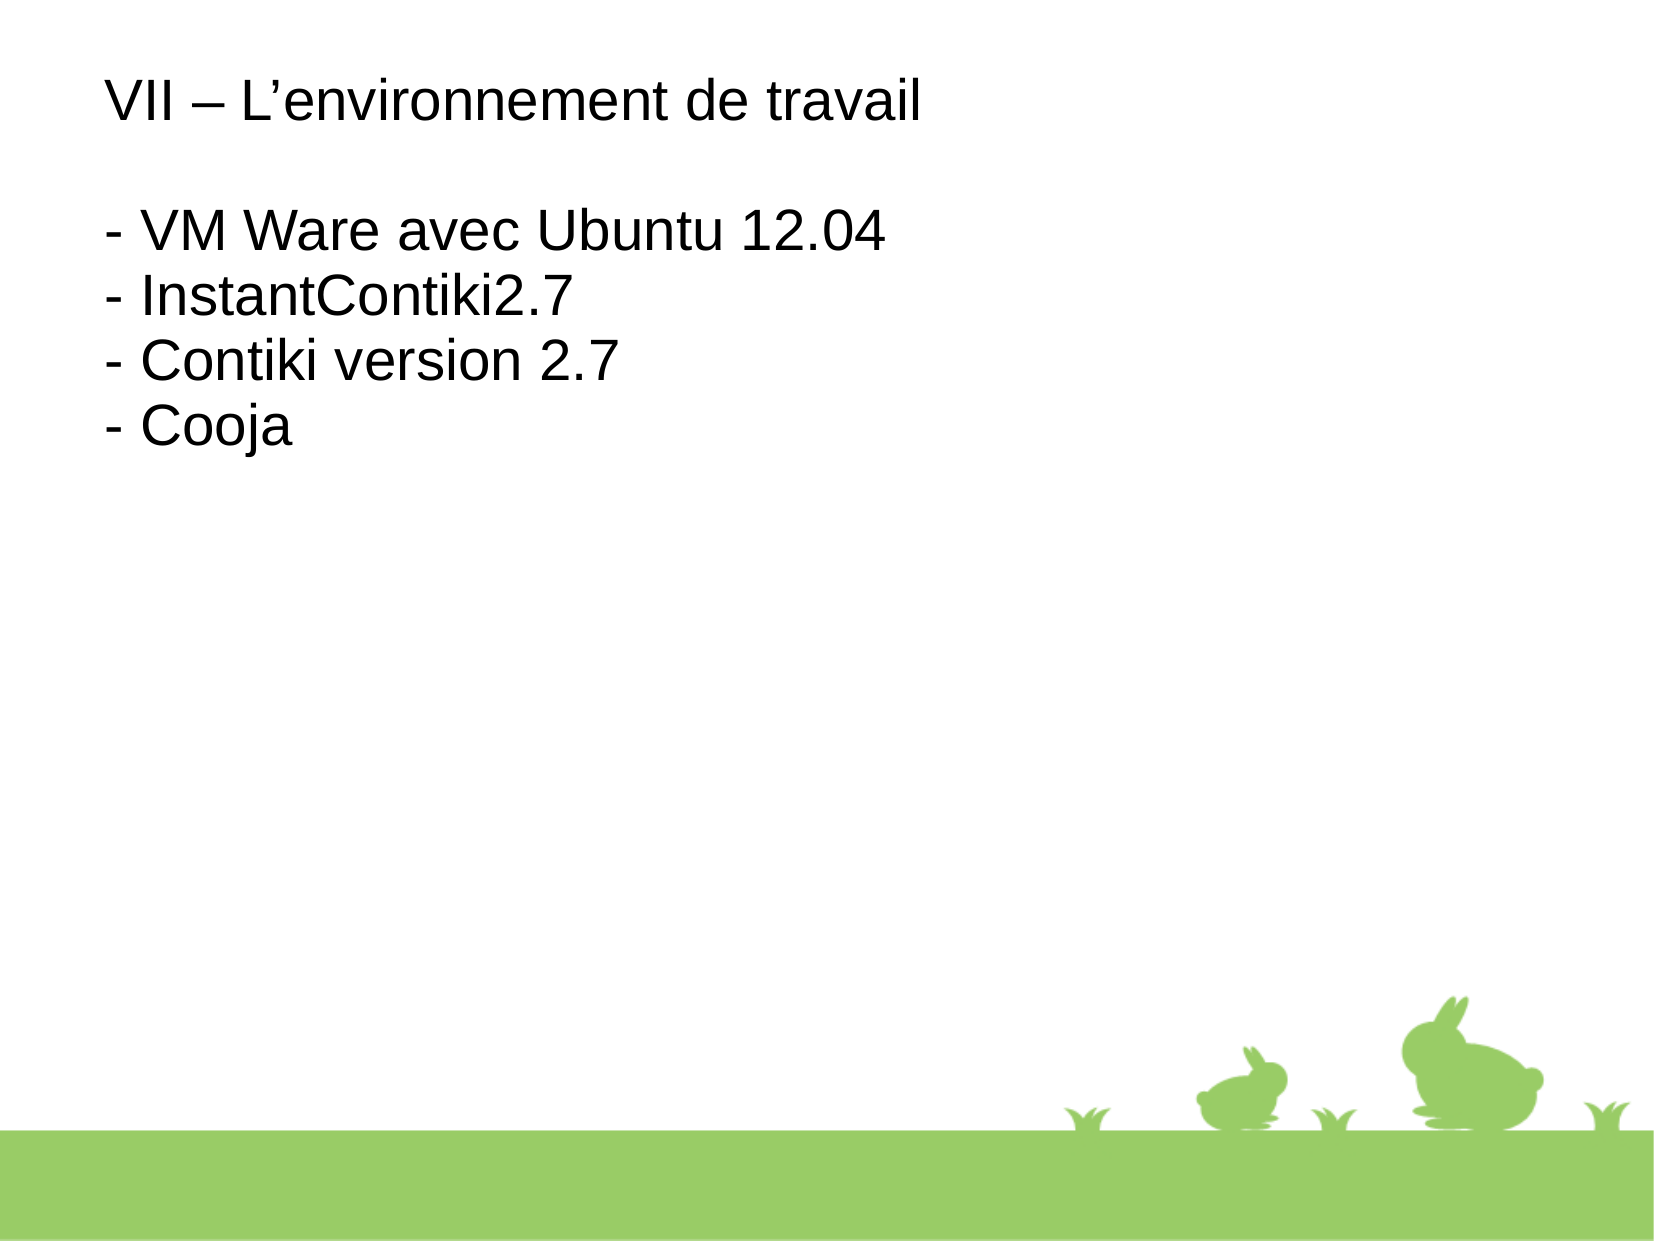

VII – L’environnement de travail
- VM Ware avec Ubuntu 12.04
- InstantContiki2.7
- Contiki version 2.7
- Cooja